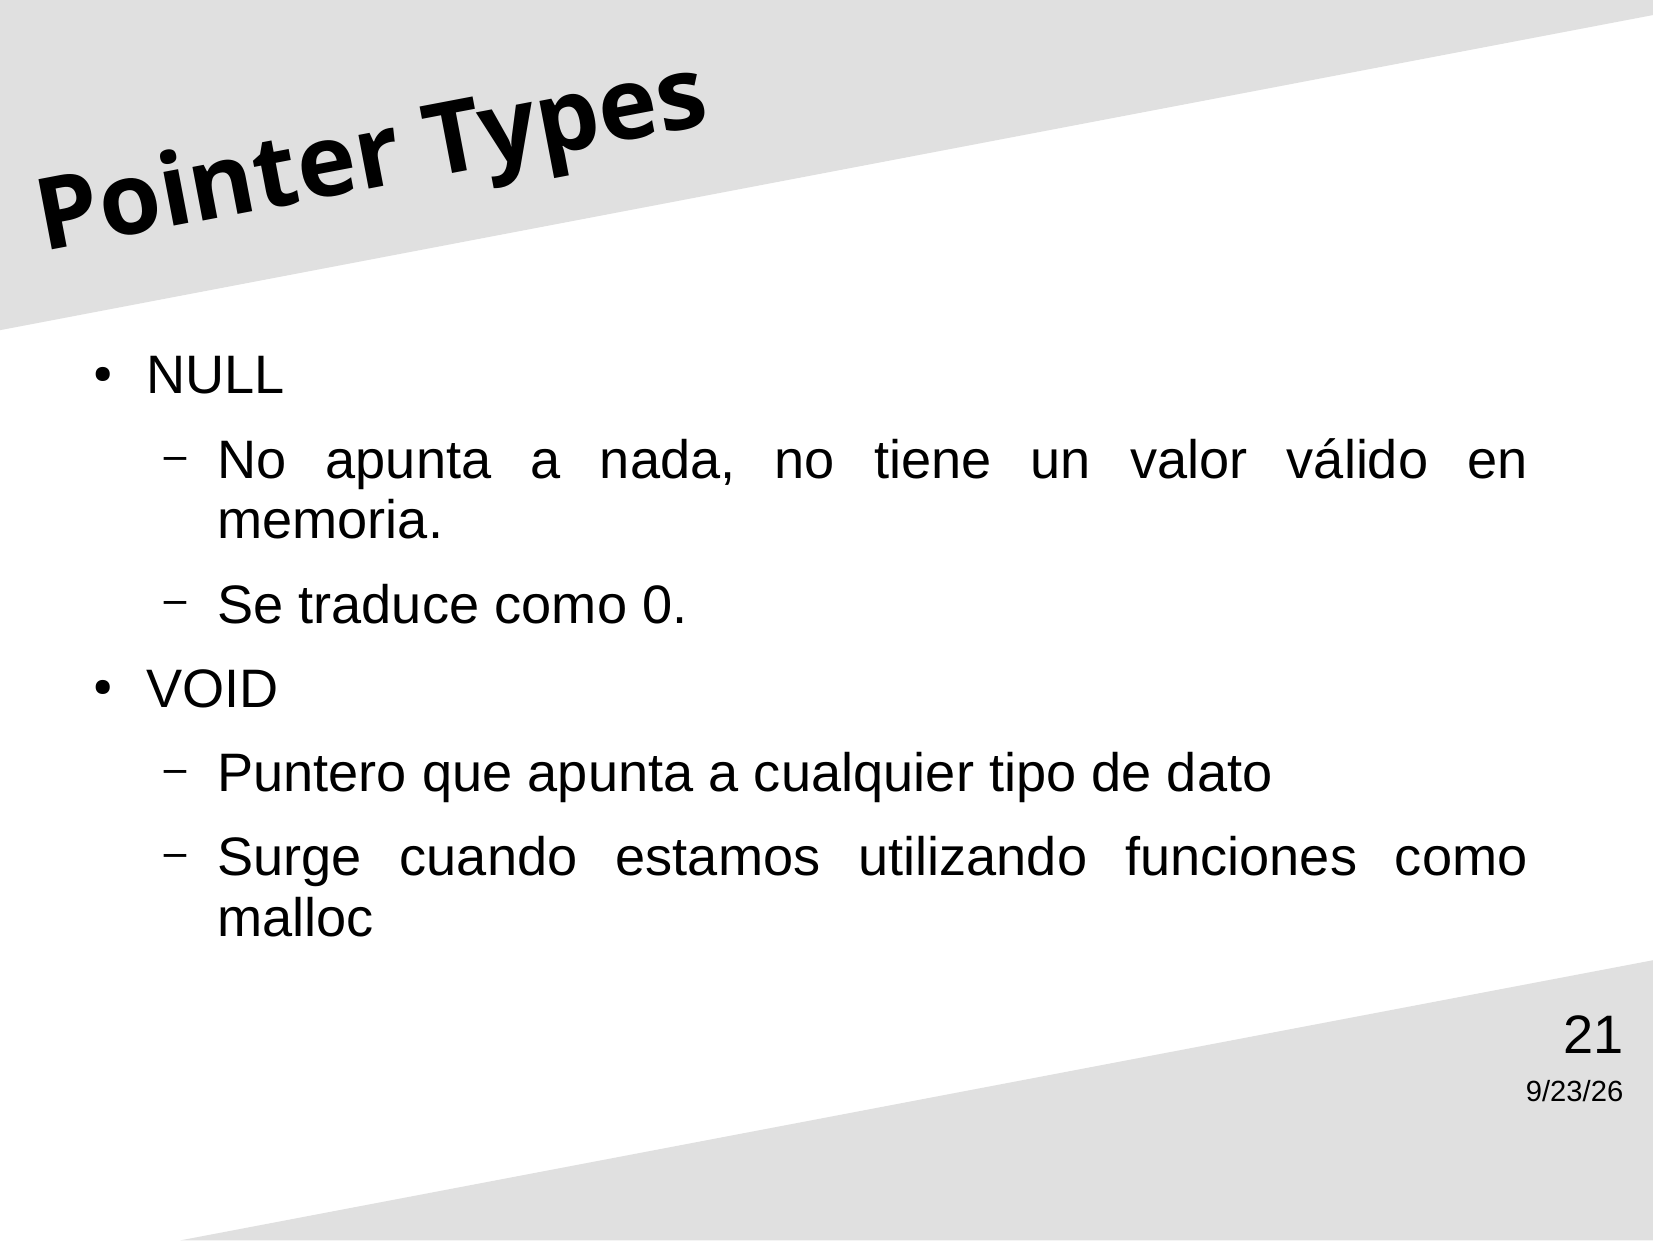

# Pointer Types
NULL
No apunta a nada, no tiene un valor válido en memoria.
Se traduce como 0.
VOID
Puntero que apunta a cualquier tipo de dato
Surge cuando estamos utilizando funciones como malloc
21